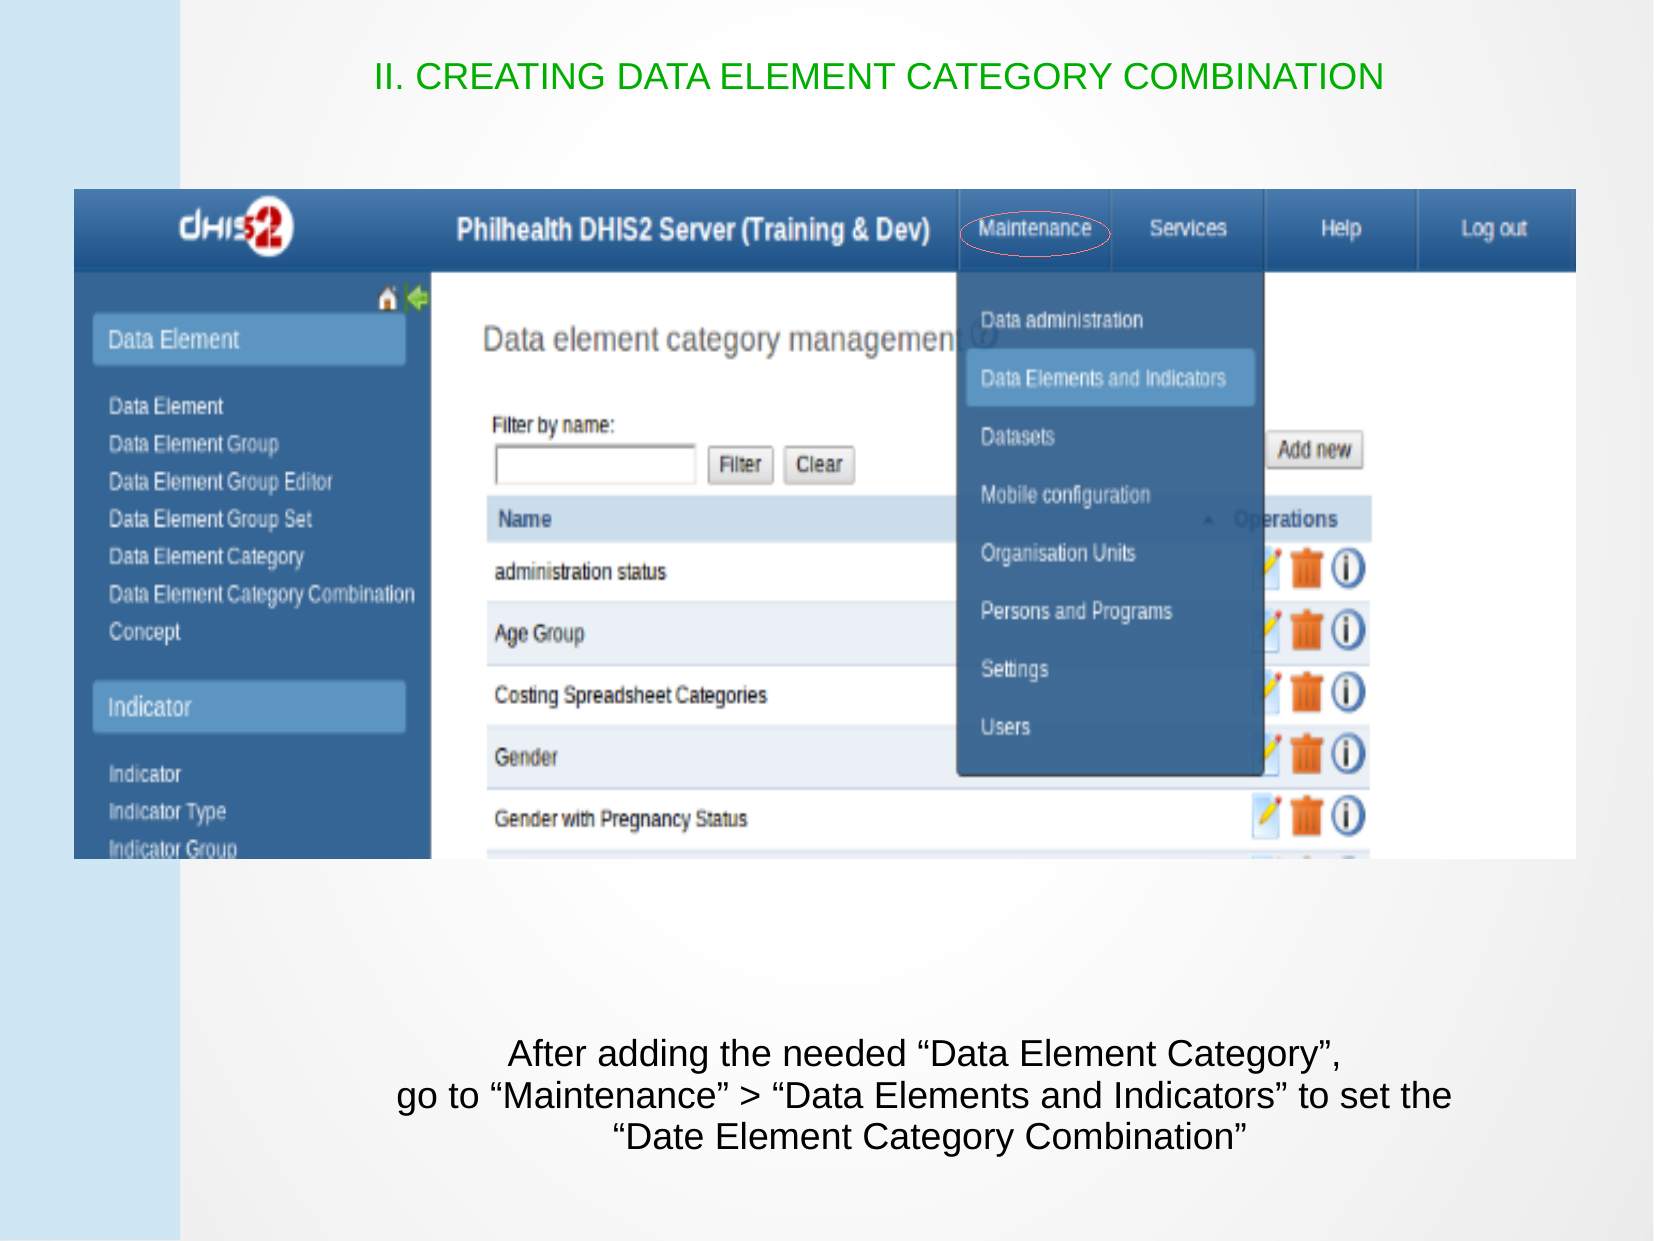

II. CREATING DATA ELEMENT CATEGORY COMBINATION
After adding the needed “Data Element Category”,
go to “Maintenance” > “Data Elements and Indicators” to set the
“Date Element Category Combination”